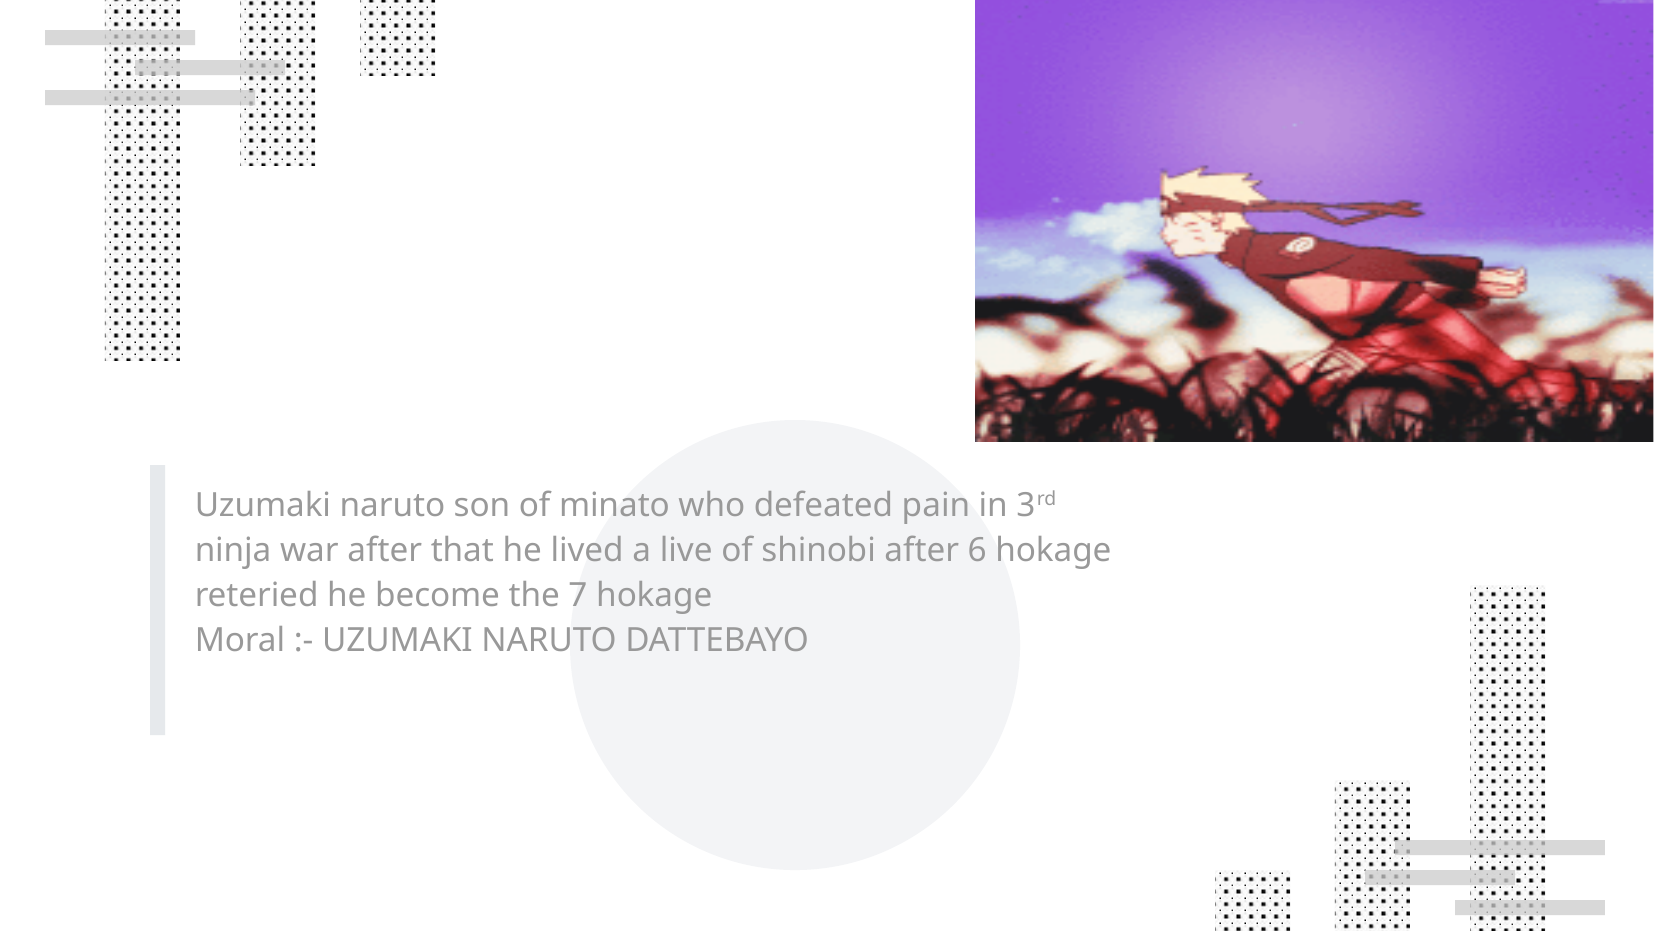

Uzumaki naruto son of minato who defeated pain in 3rd ninja war after that he lived a live of shinobi after 6 hokage reteried he become the 7 hokage
Moral :- UZUMAKI NARUTO DATTEBAYO